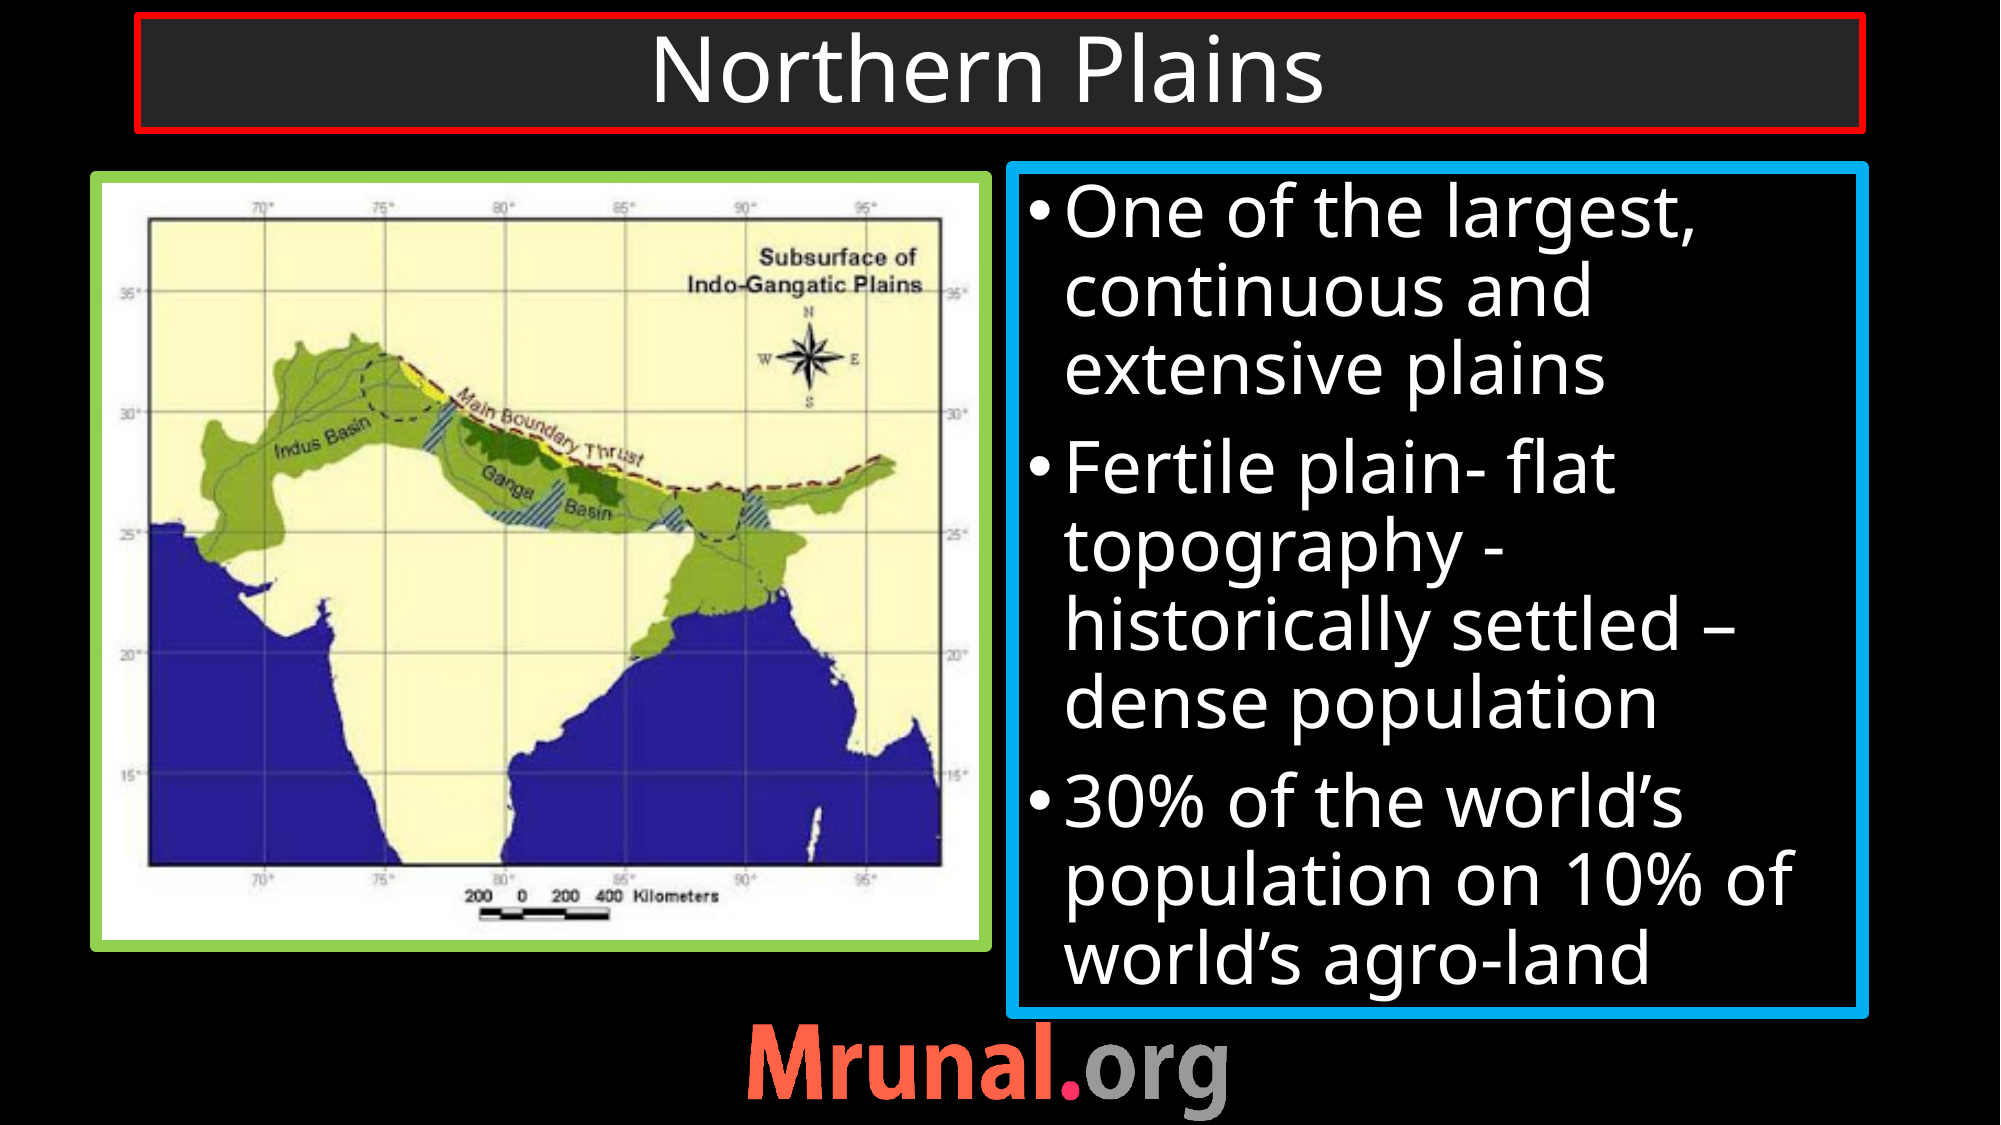

Northern Plains
# One of the largest, continuous and extensive plains
Fertile plain- flat topography -historically settled –dense population
30% of the world’s population on 10% of world’s agro-land